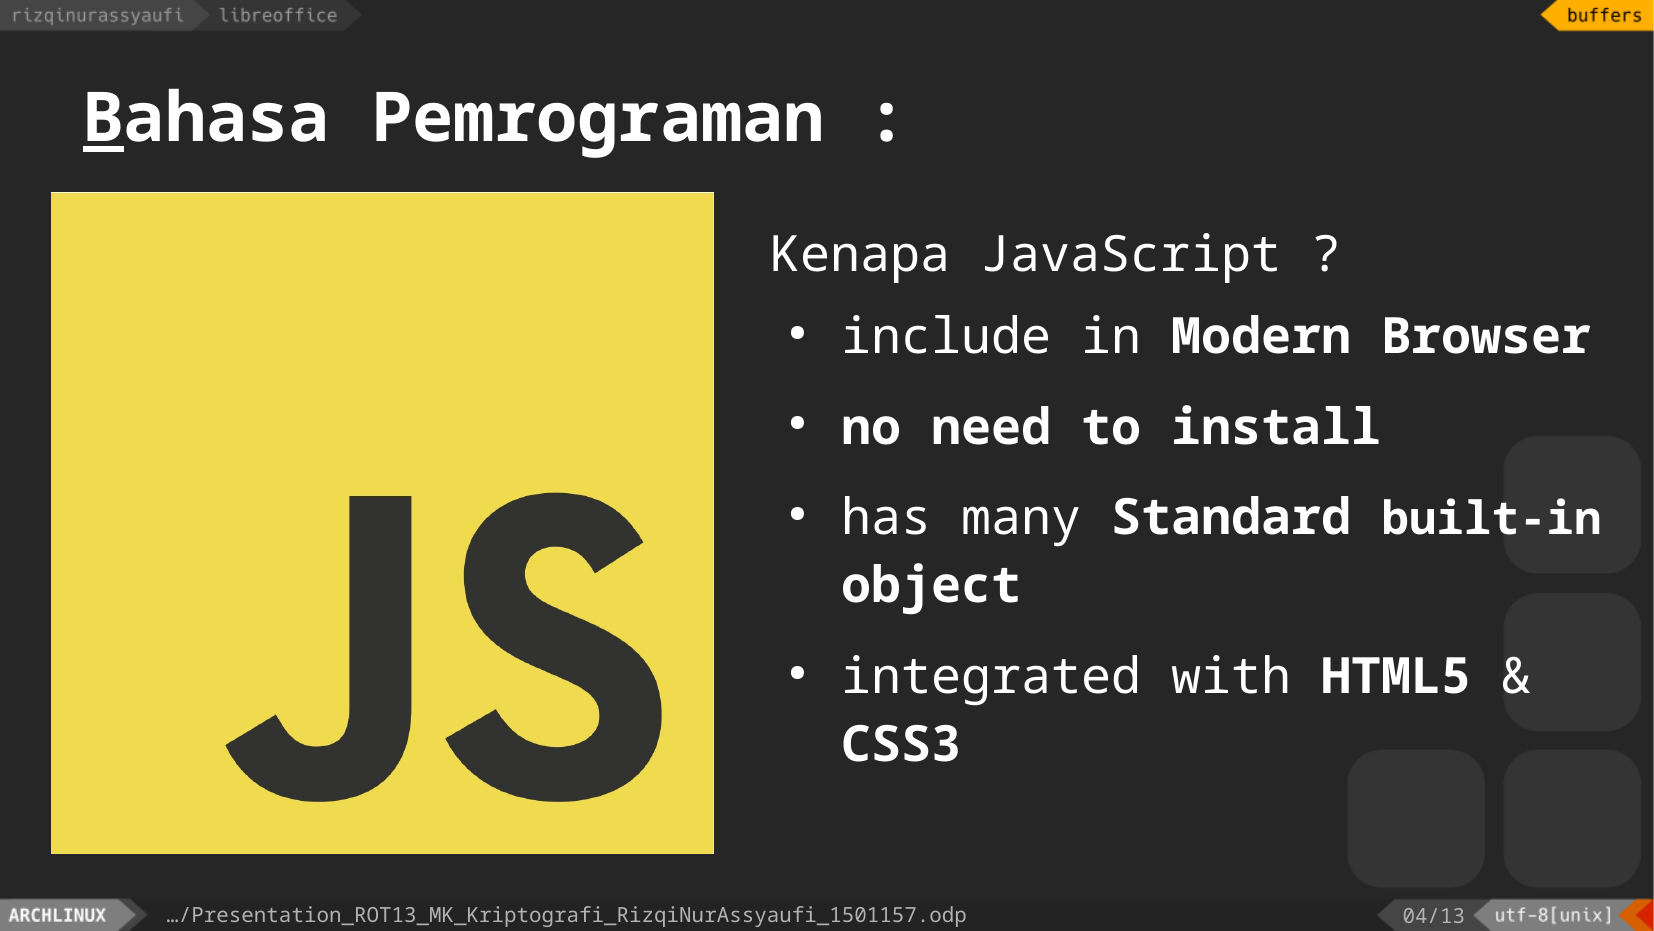

# Bahasa Pemrograman :
Kenapa JavaScript ?
include in Modern Browser
no need to install
has many Standard built-in object
integrated with HTML5 & CSS3
…/Presentation_ROT13_MK_Kriptografi_RizqiNurAssyaufi_1501157.odp
04/13